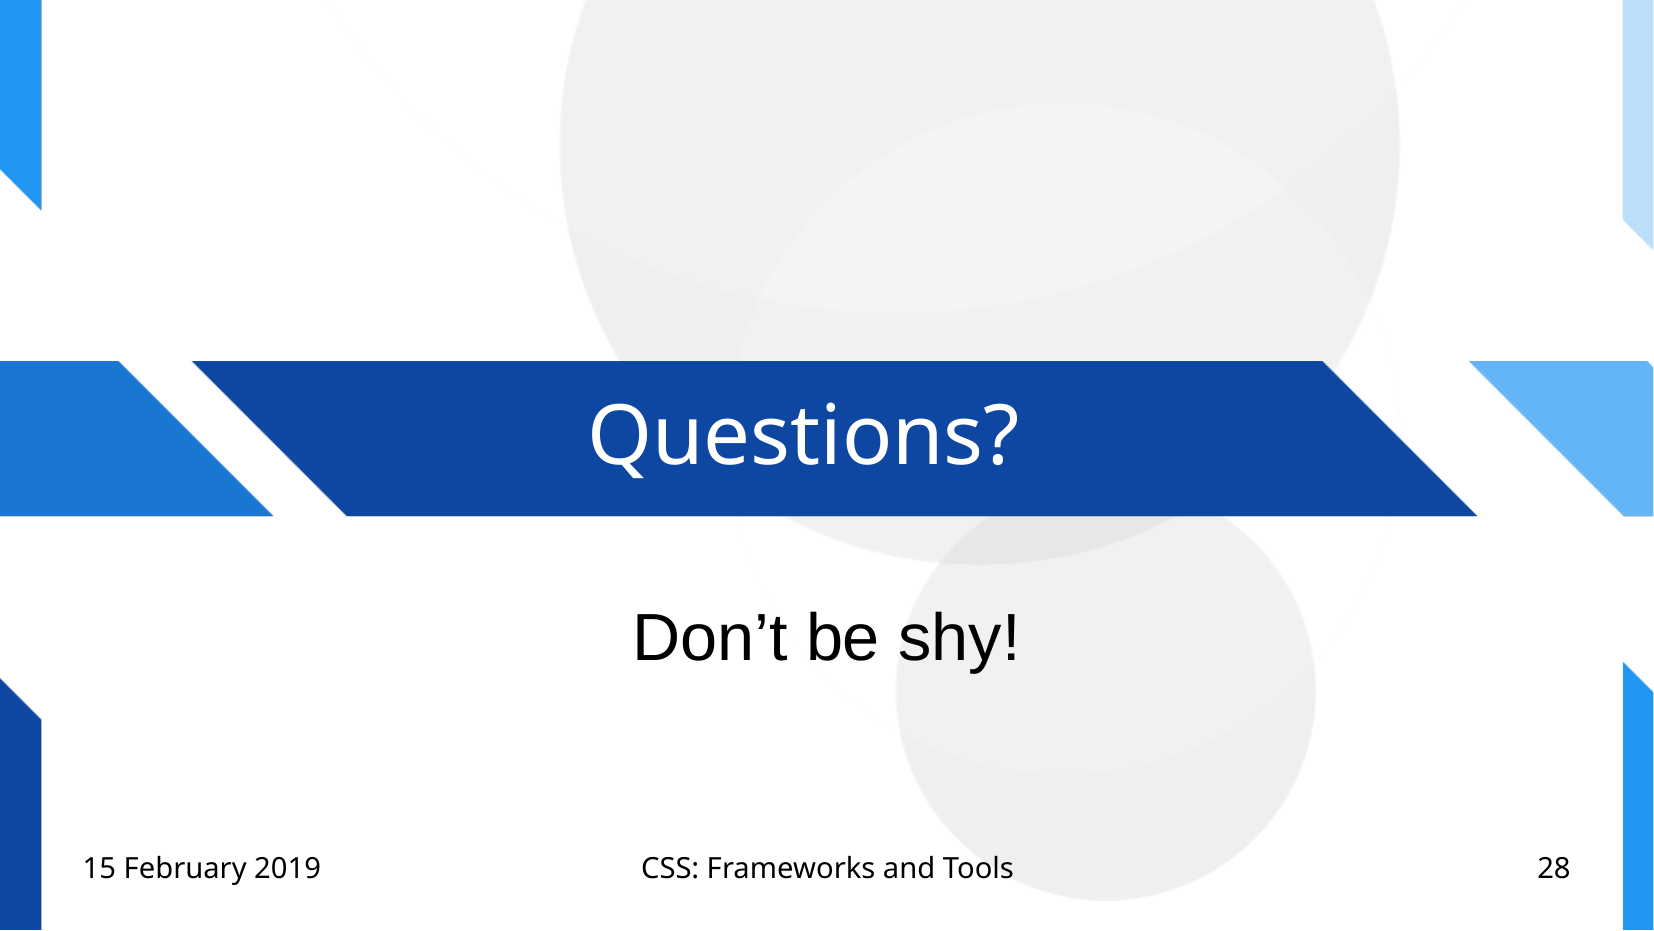

# Questions?
Don’t be shy!
15 February 2019
CSS: Frameworks and Tools
28